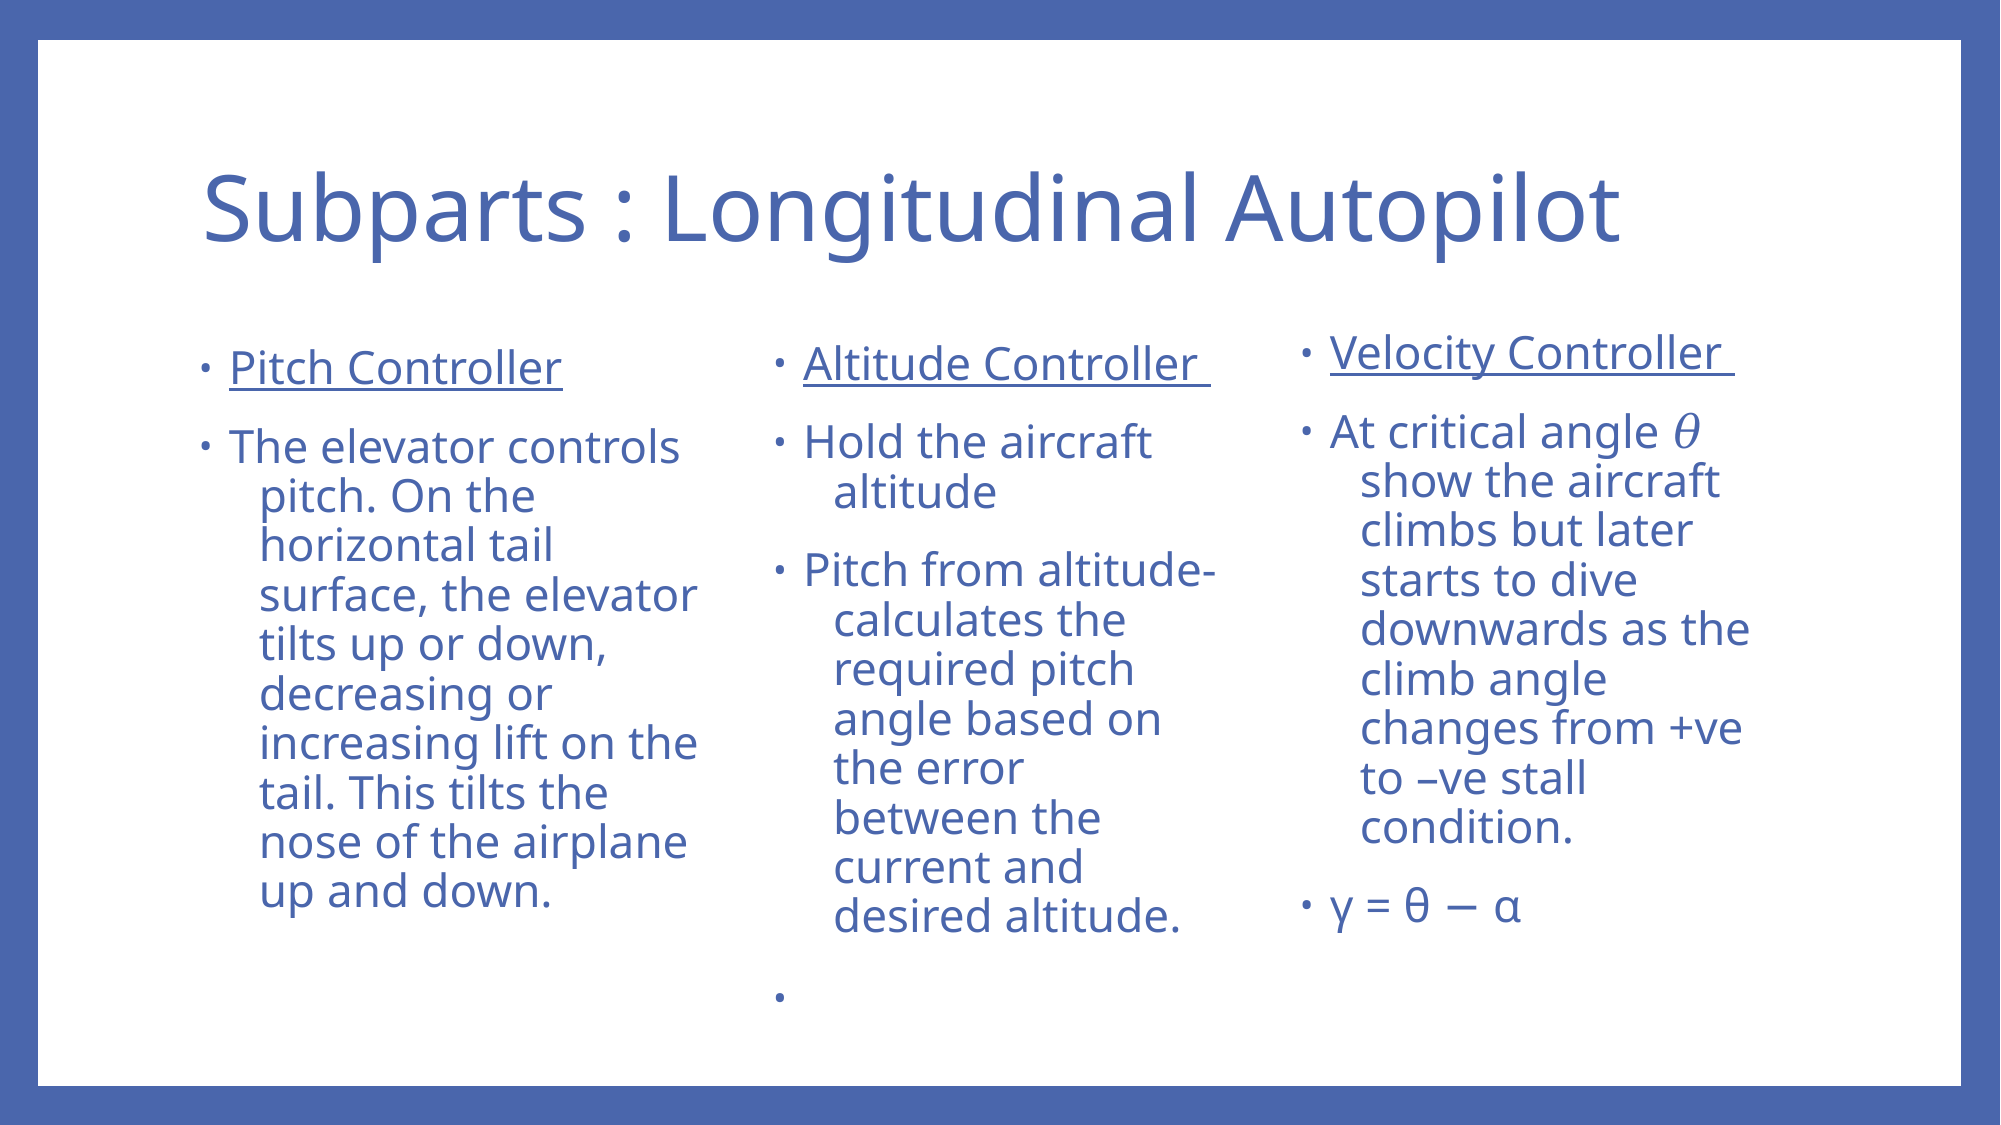

# Subparts : Longitudinal Autopilot
Velocity Controller
At critical angle 𝜃 show the aircraft climbs but later starts to dive downwards as the climb angle changes from +ve to –ve stall condition.
γ = θ − α
Altitude Controller
Hold the aircraft altitude
Pitch from altitude- calculates the required pitch angle based on the error between the current and desired altitude.
Pitch Controller
The elevator controls pitch. On the horizontal tail surface, the elevator tilts up or down, decreasing or increasing lift on the tail. This tilts the nose of the airplane up and down.